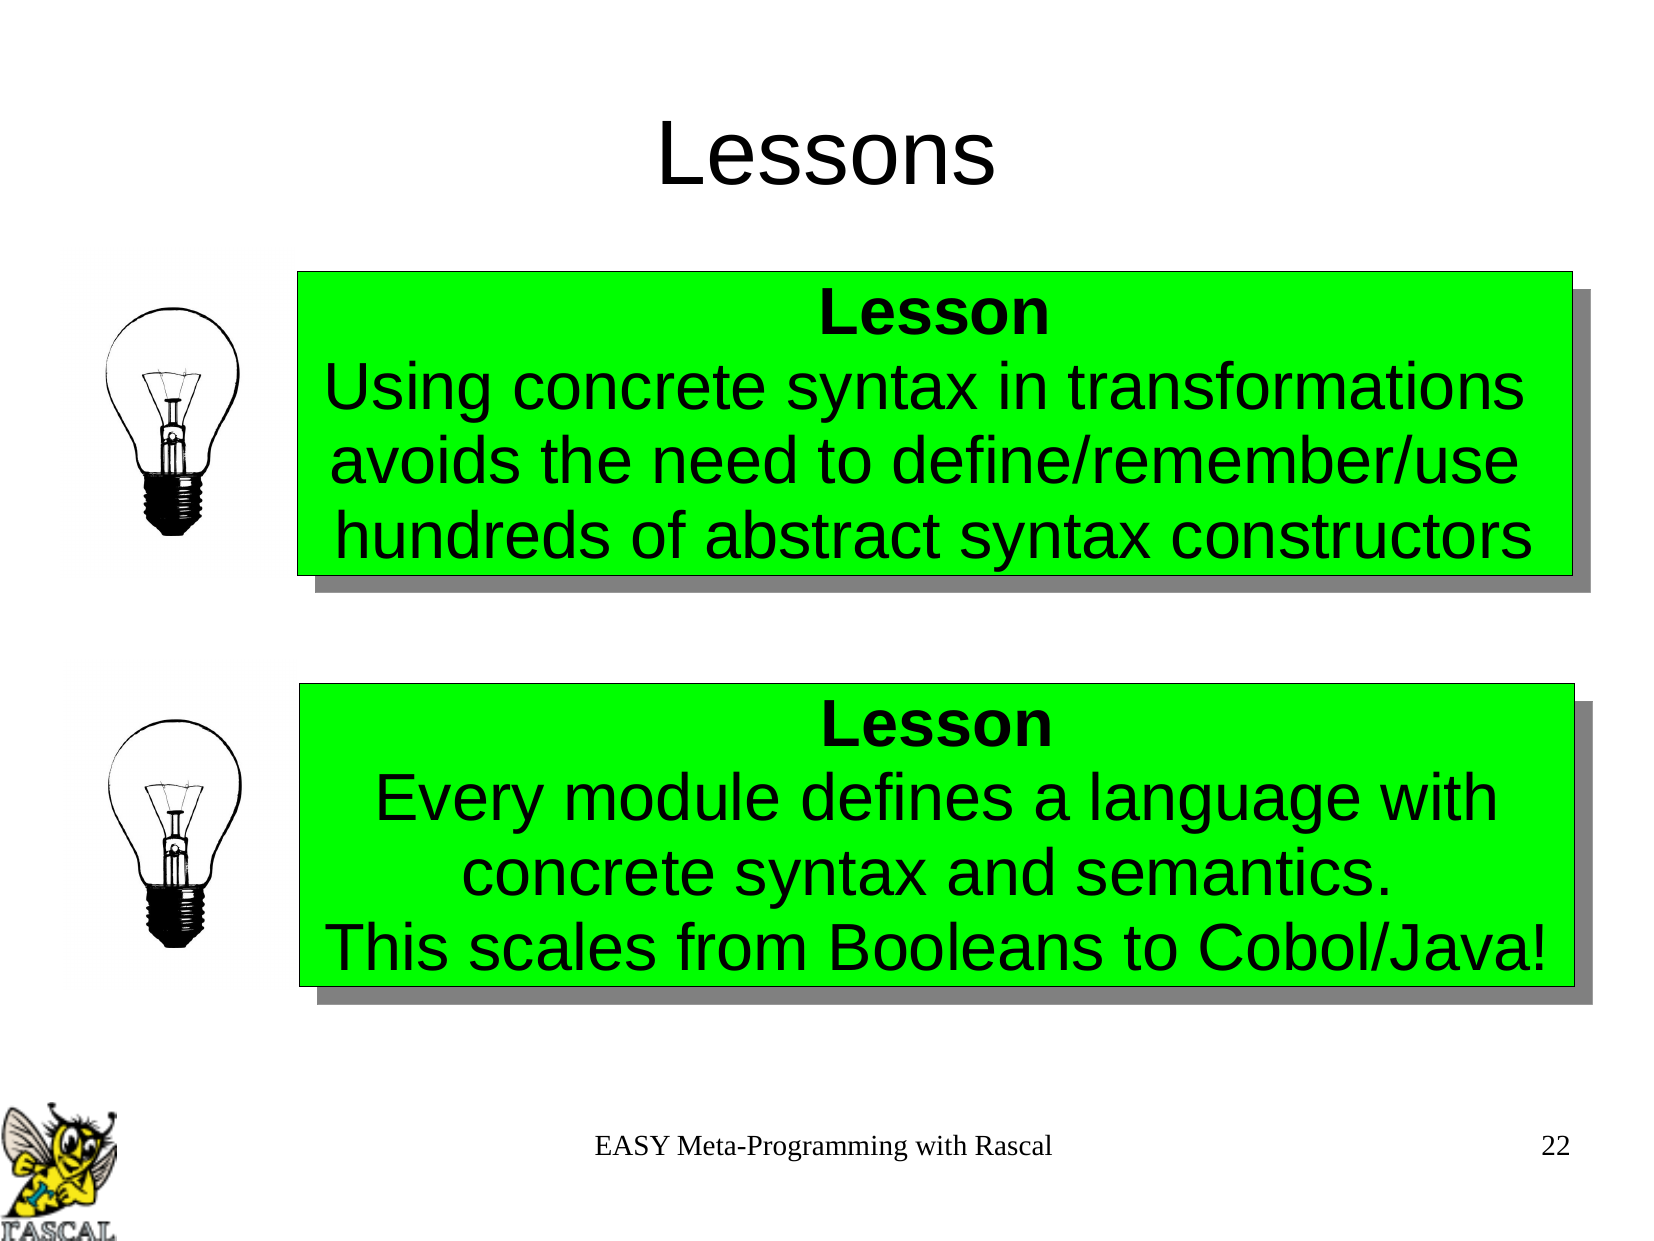

# Lessons
Lesson
Using concrete syntax in transformations
avoids the need to define/remember/use
hundreds of abstract syntax constructors
Lesson
Every module defines a language with
concrete syntax and semantics.
This scales from Booleans to Cobol/Java!
22